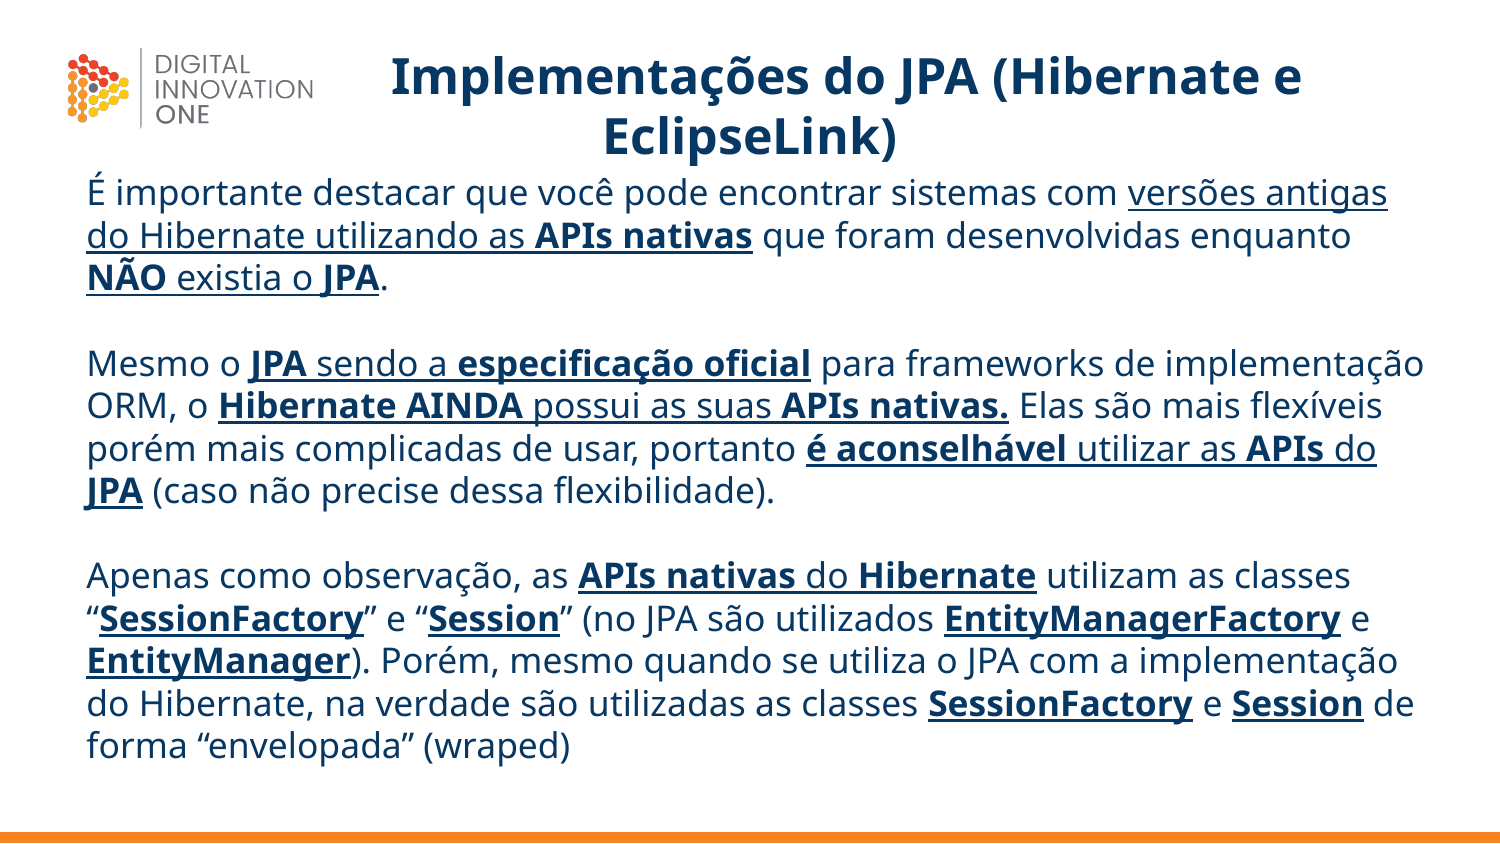

Implementações do JPA (Hibernate e EclipseLink)
É importante destacar que você pode encontrar sistemas com versões antigas do Hibernate utilizando as APIs nativas que foram desenvolvidas enquanto NÃO existia o JPA.
Mesmo o JPA sendo a especificação oficial para frameworks de implementação ORM, o Hibernate AINDA possui as suas APIs nativas. Elas são mais flexíveis porém mais complicadas de usar, portanto é aconselhável utilizar as APIs do JPA (caso não precise dessa flexibilidade).
Apenas como observação, as APIs nativas do Hibernate utilizam as classes “SessionFactory” e “Session” (no JPA são utilizados EntityManagerFactory e EntityManager). Porém, mesmo quando se utiliza o JPA com a implementação do Hibernate, na verdade são utilizadas as classes SessionFactory e Session de forma “envelopada” (wraped)